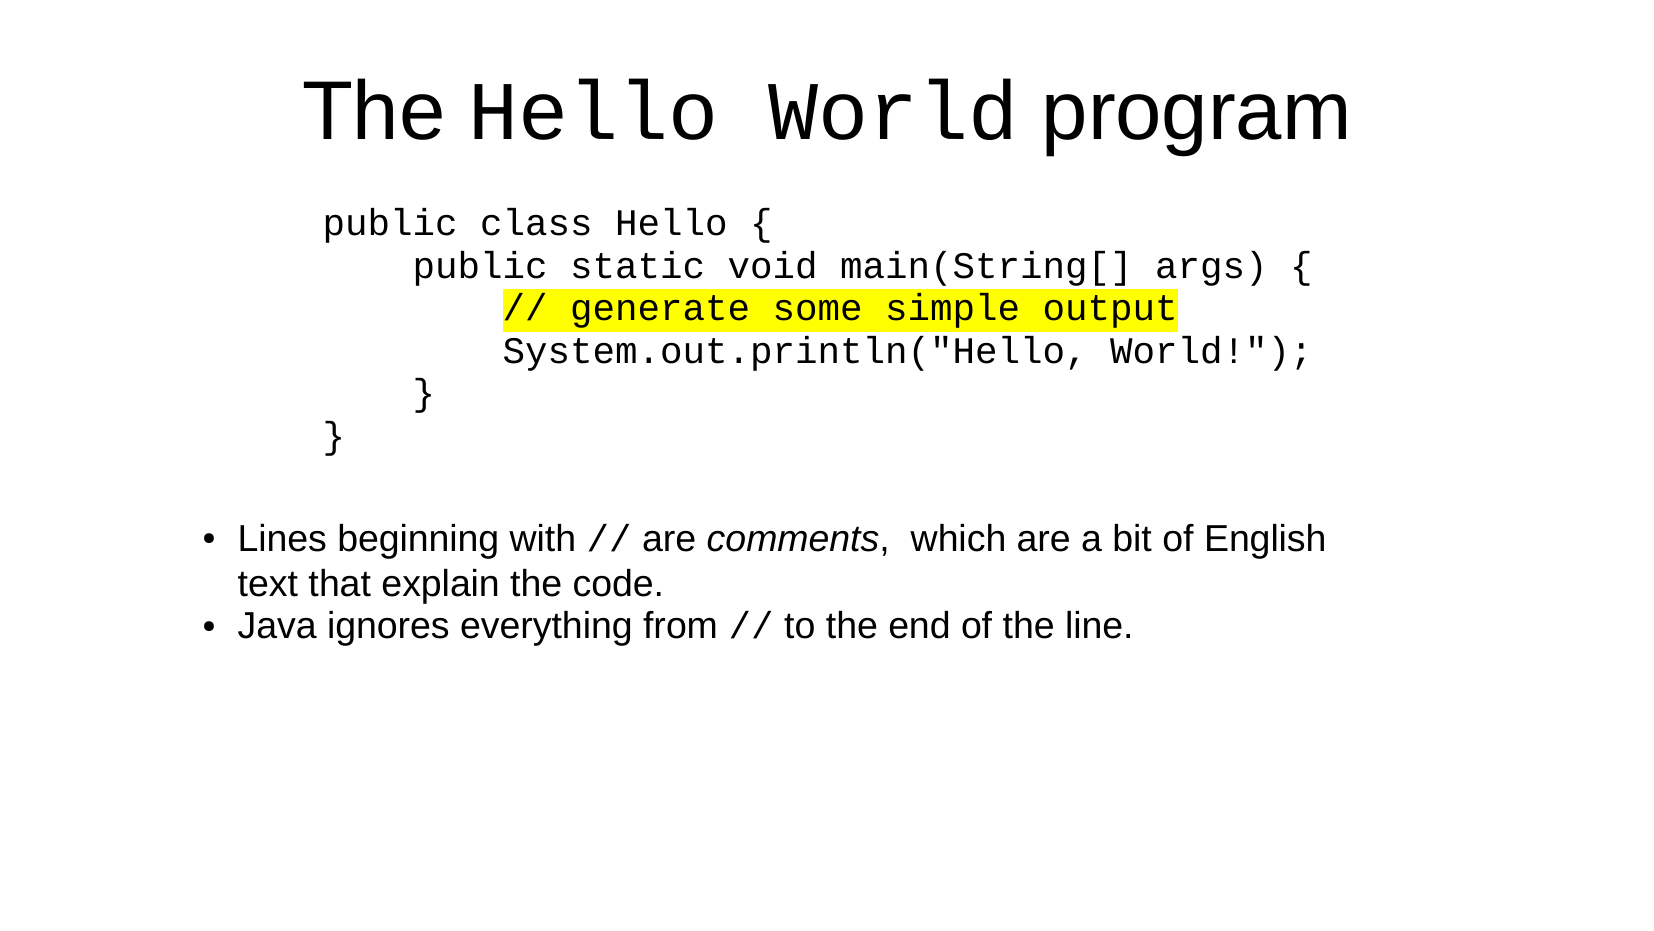

# The Hello World program
public class Hello {
 public static void main(String[] args) {
 // generate some simple output
 System.out.println("Hello, World!");
 }
}
Lines beginning with // are comments, which are a bit of English text that explain the code.
Java ignores everything from // to the end of the line.